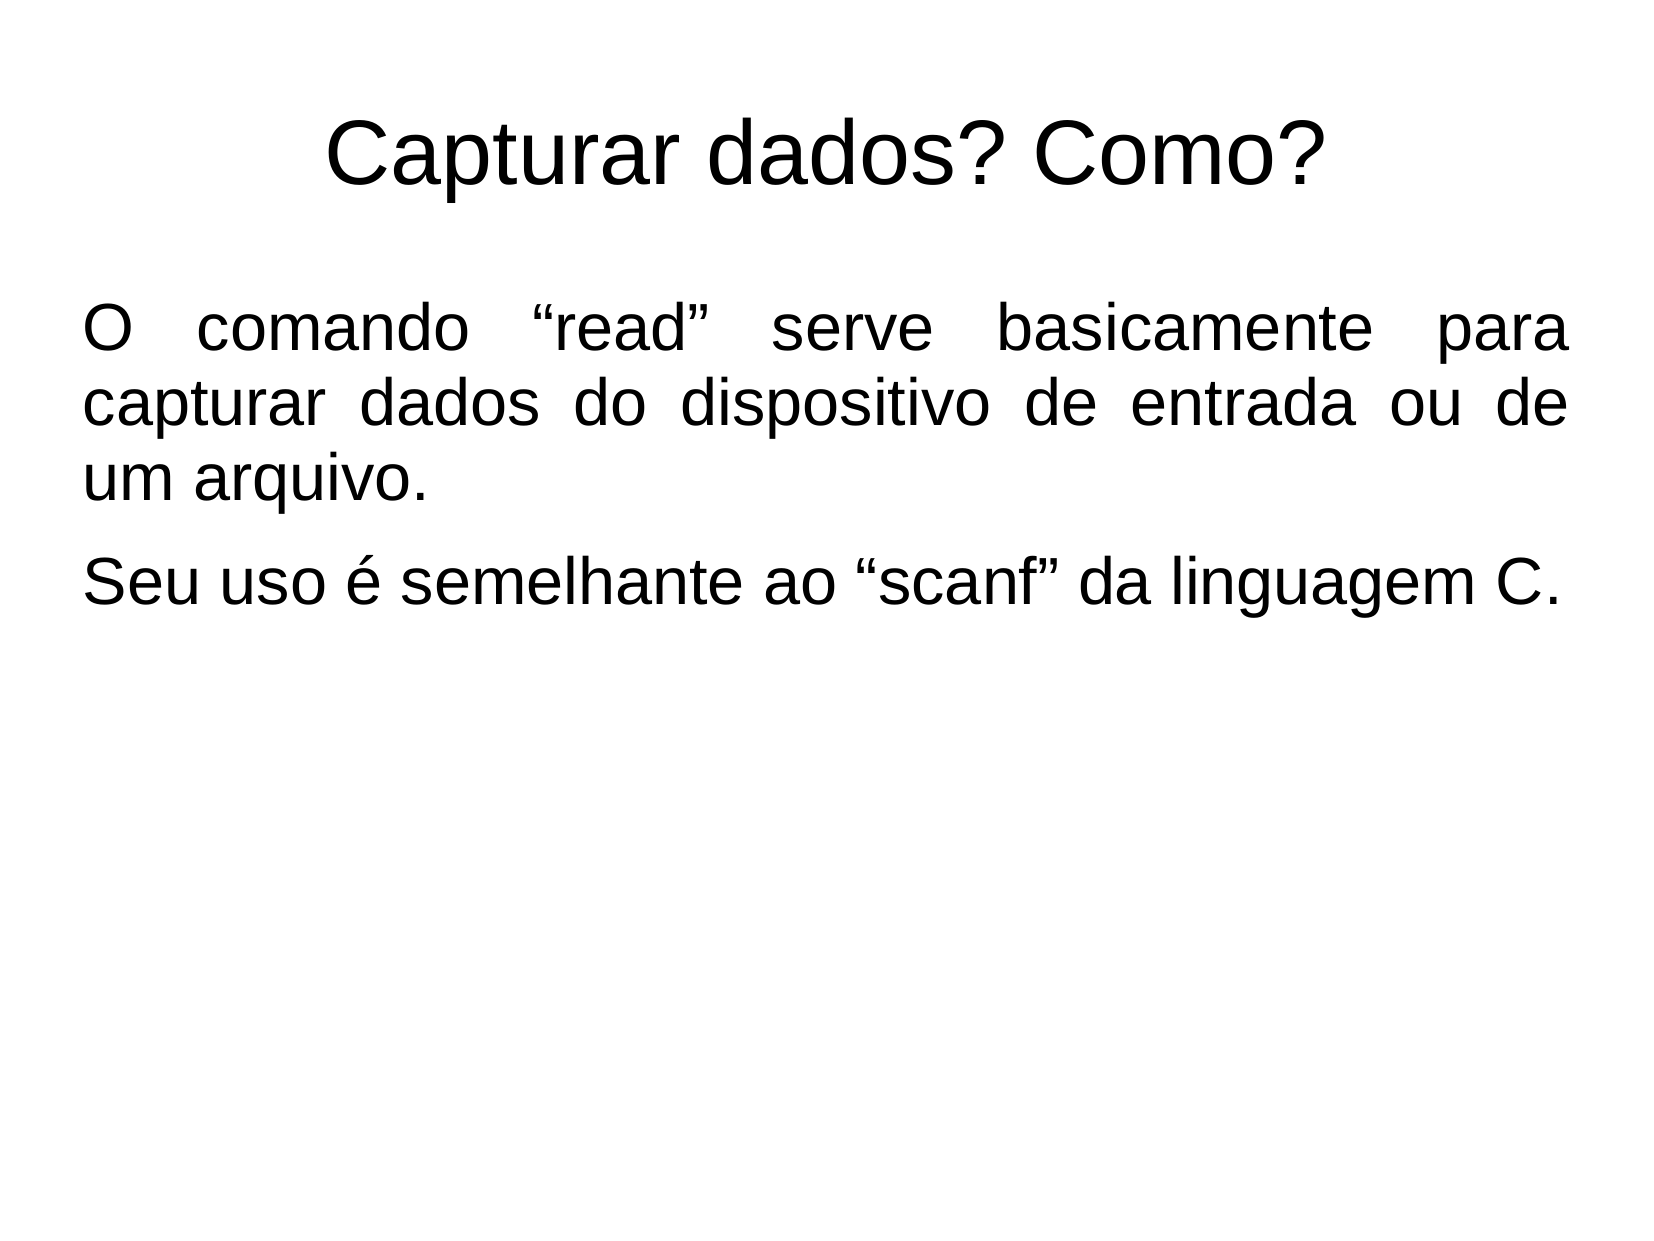

# Capturar dados? Como?
O comando “read” serve basicamente para capturar dados do dispositivo de entrada ou de um arquivo.
Seu uso é semelhante ao “scanf” da linguagem C.